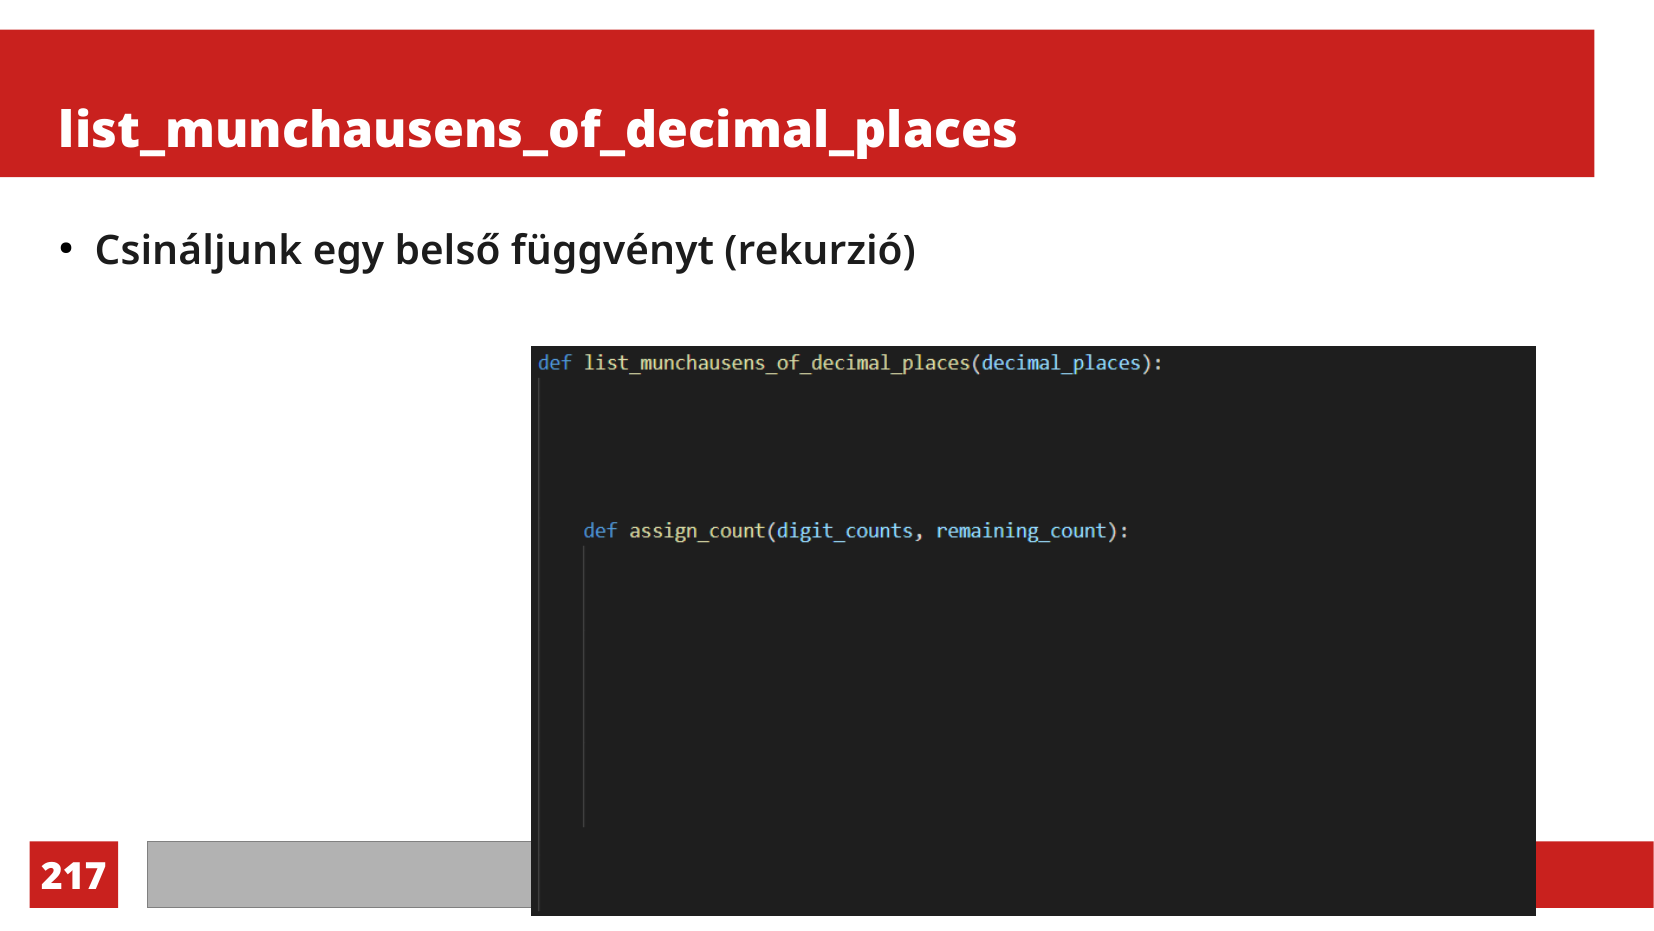

# list_munchausens_of_decimal_places
Csináljunk egy belső függvényt (rekurzió)
217